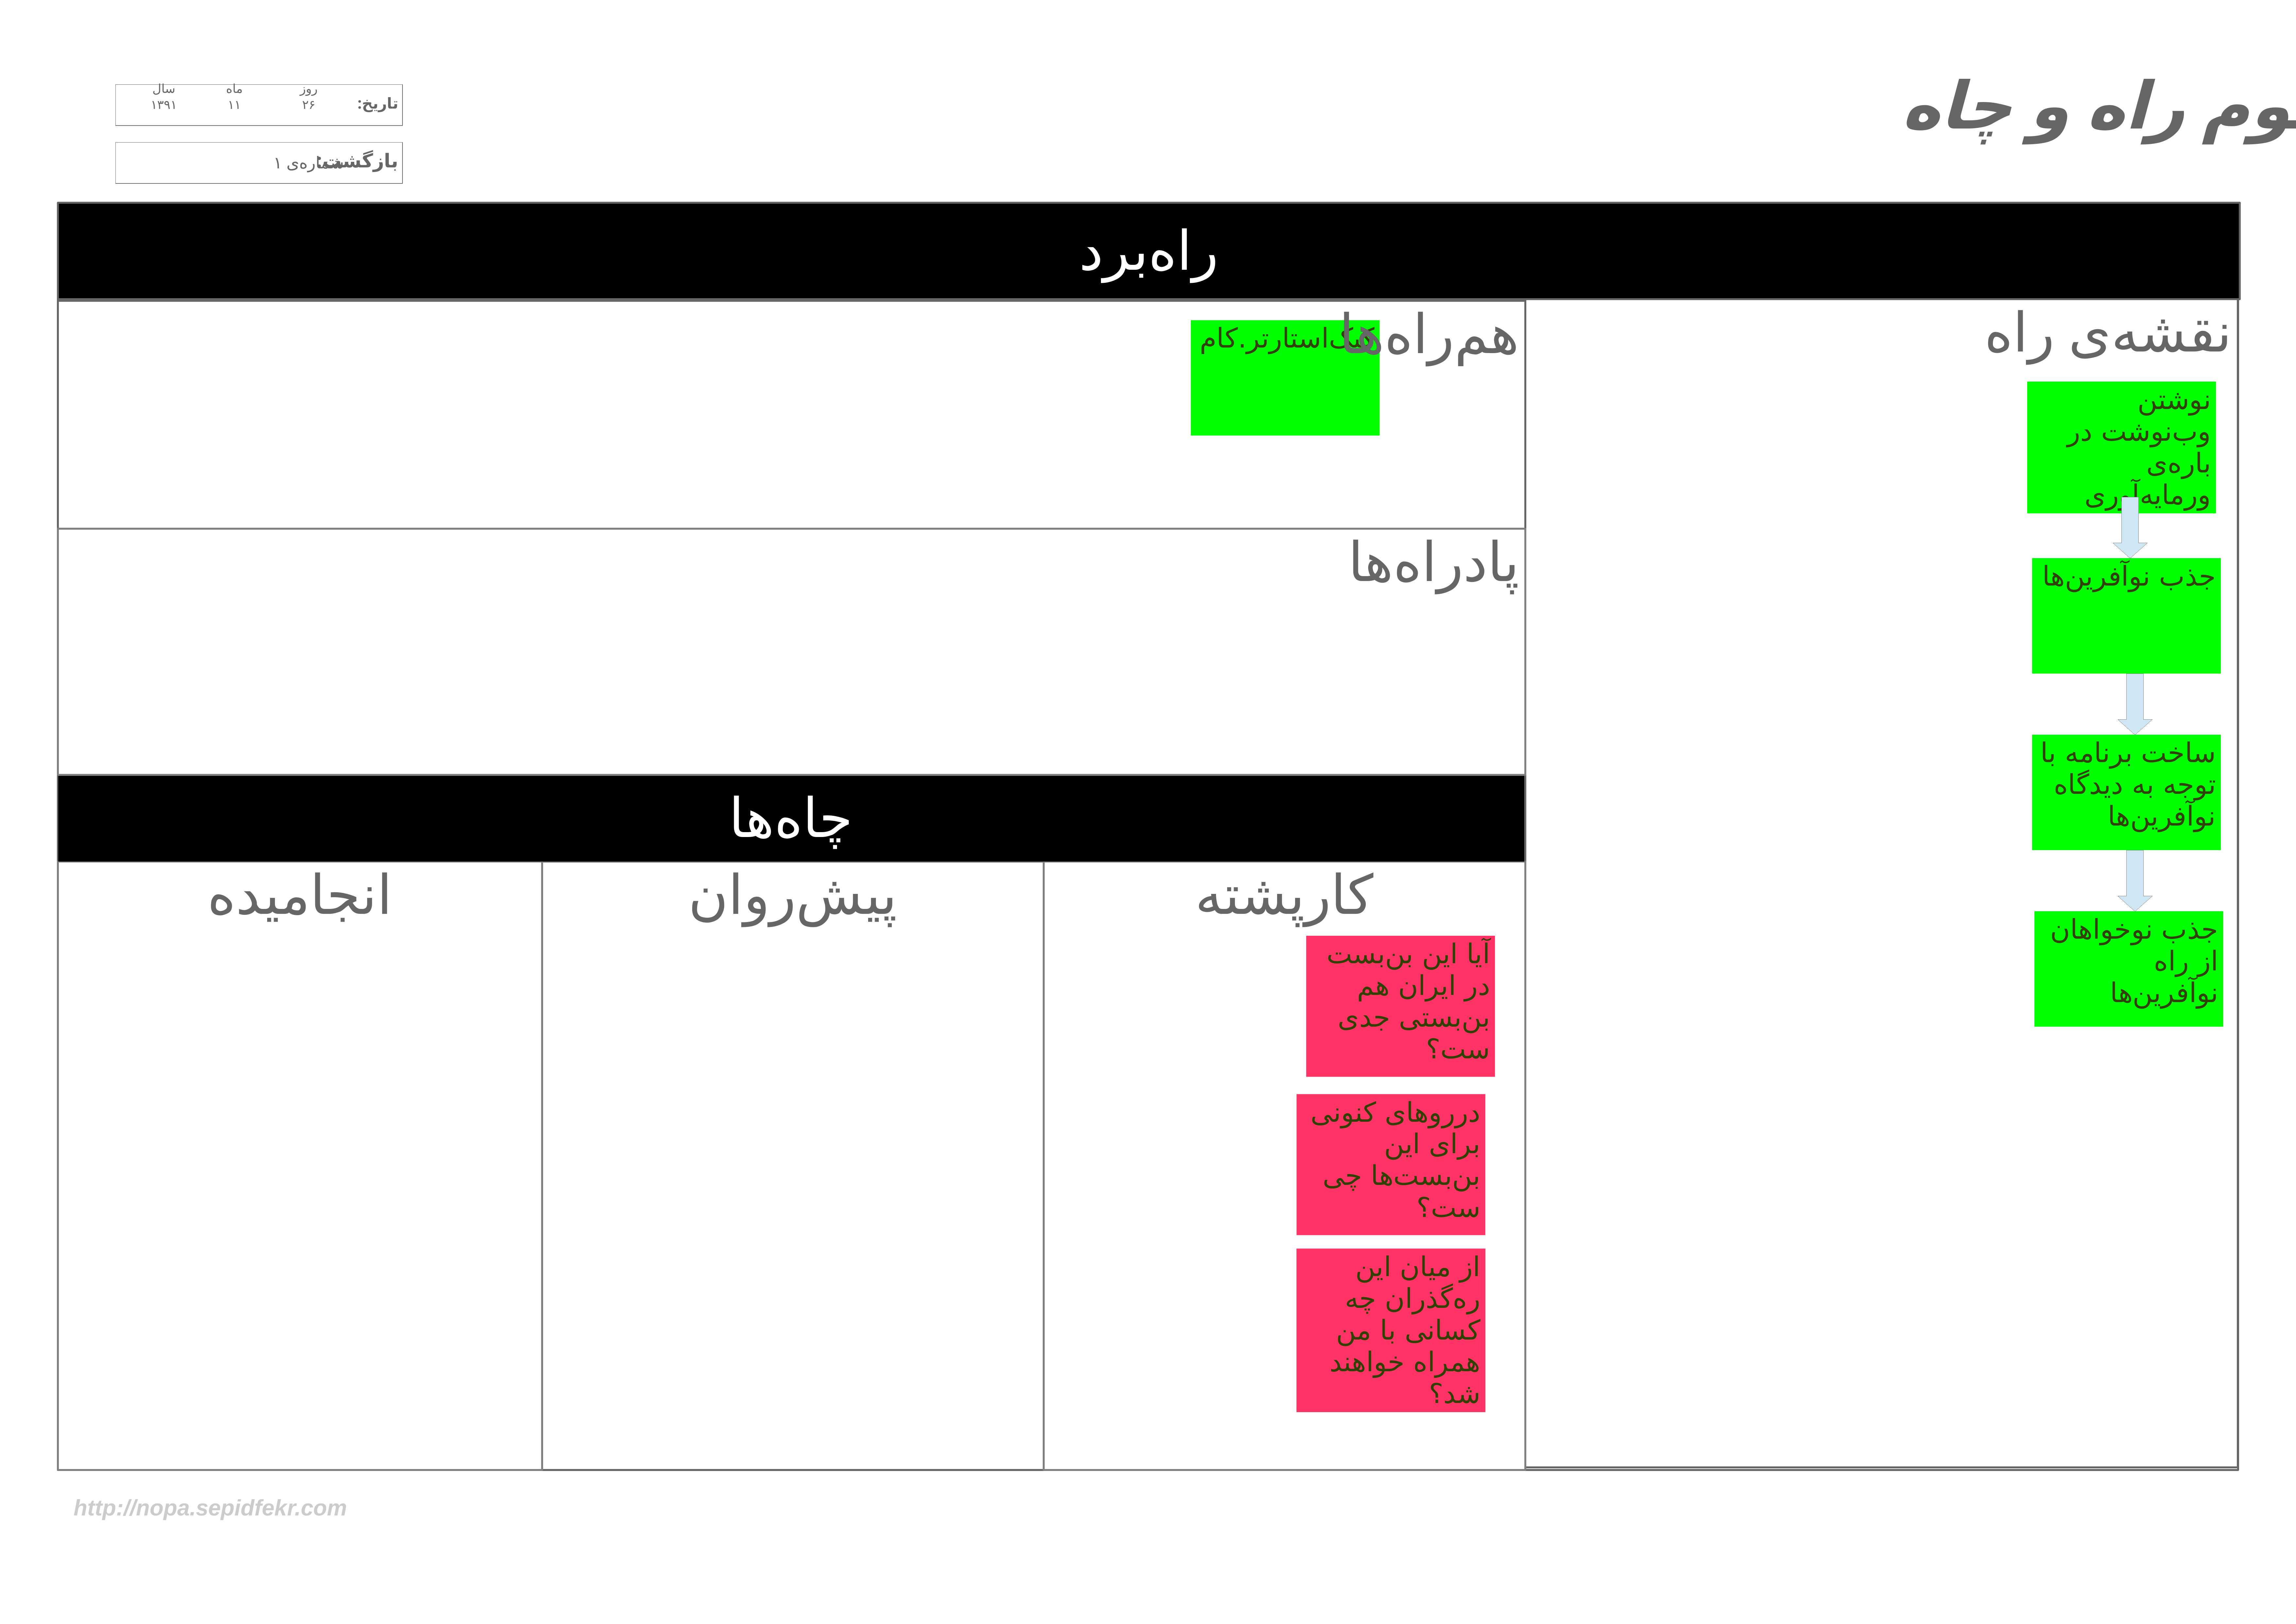

بوم راه و چاه
سال
۱۳۹۱
ماه
۱۱
روز
۲۶
تاریخ:
بازگشت:
شماره‌ی ۱
راه‌برد
نقشه‌ی راه
هم‌راه‌ها
کیک‌استارتر.کام
نوشتن وب‌نوشت در باره‌ی ورمایه‌آوری
پادراه‌ها
جذب نوآفرین‌ها
ساخت برنامه با توجه به دیدگاه نوآفرین‌ها
چاه‌ها
انجامیده
پیش‌روان
کارپشته
جذب نوخواهان از راه نوآفرین‌ها
آیا این بن‌بست در ایران هم بن‌بستی جدی ست؟
درروهای کنونی برای این بن‌بست‌ها چی ست؟
از میان این ره‌گذران چه کسانی با من همراه خواهند شد؟
از میان این ره‌گذران چه کسانی با من همراه خواهند شد؟
http://nopa.sepidfekr.com